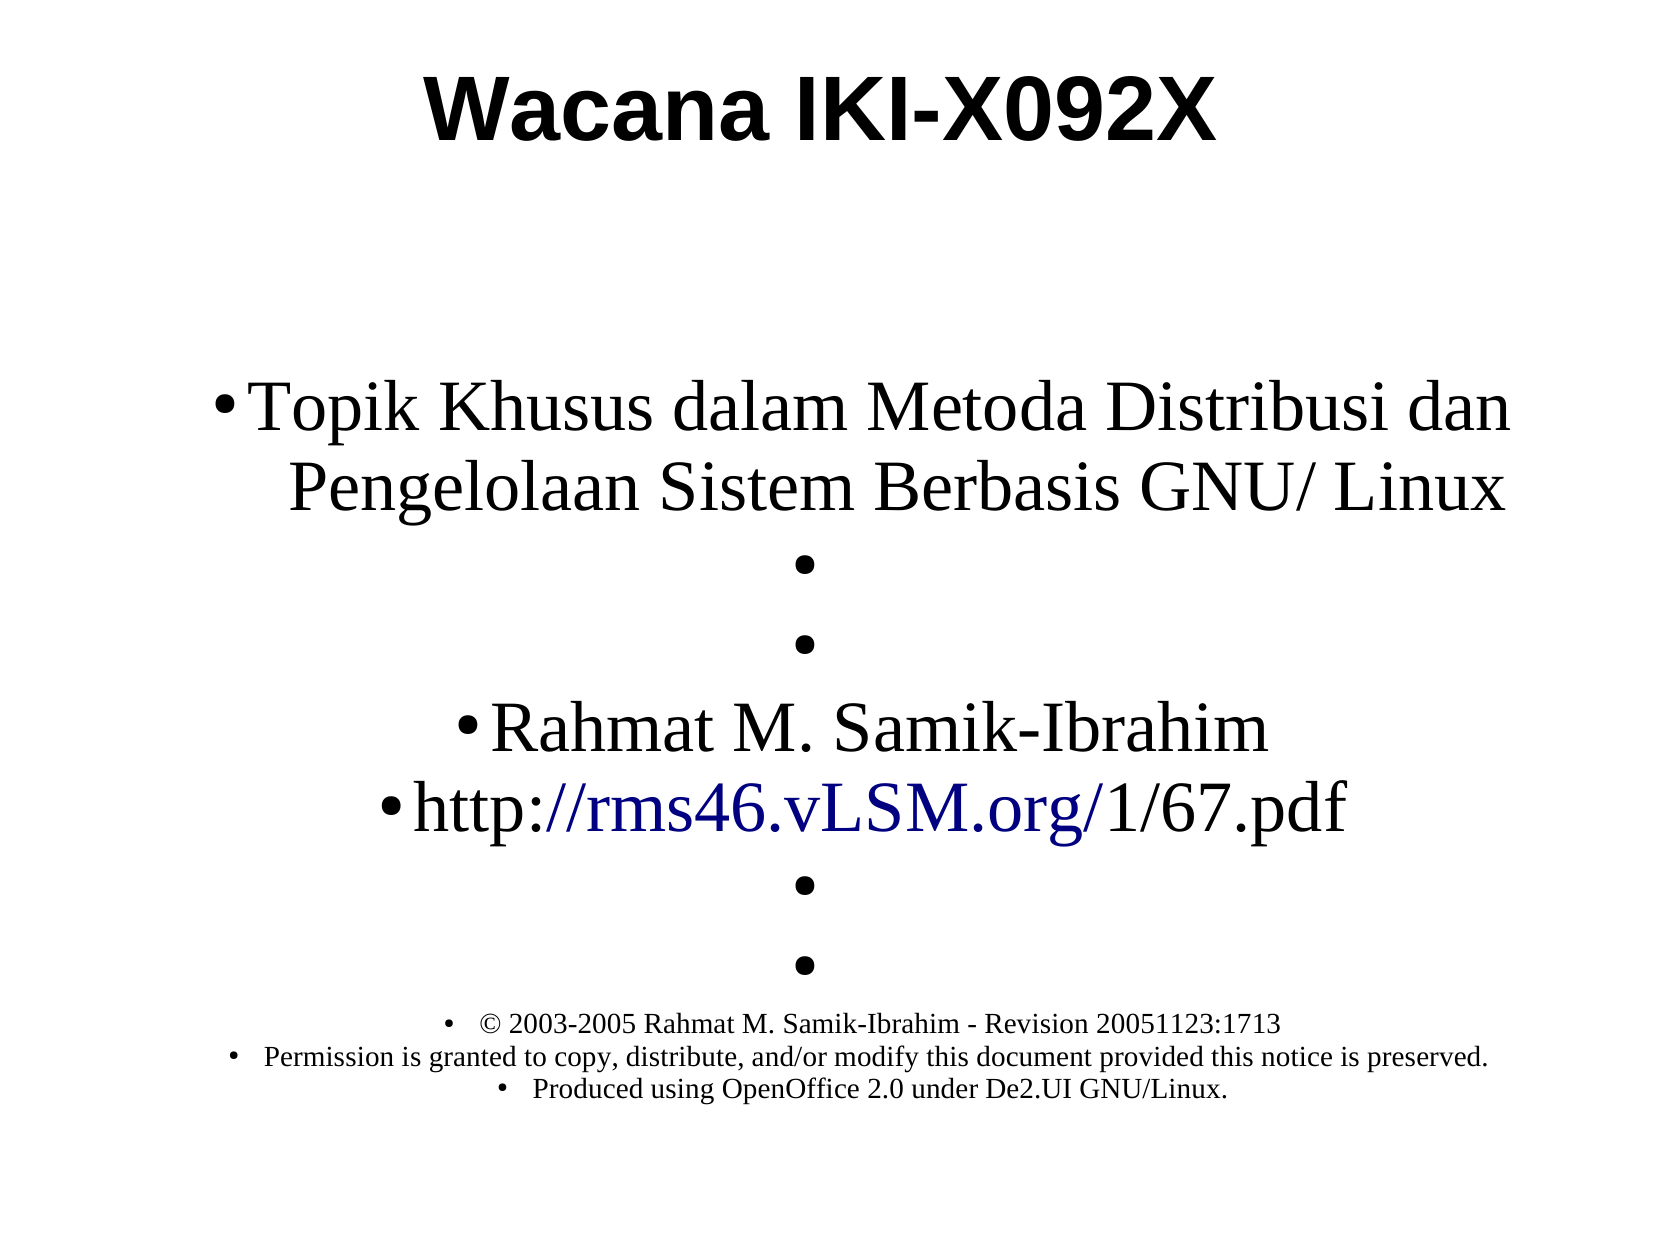

# Wacana IKI-X092X
Topik Khusus dalam Metoda Distribusi dan Pengelolaan Sistem Berbasis GNU/ Linux
Rahmat M. Samik-Ibrahim
http://rms46.vLSM.org/1/67.pdf
© 2003-2005 Rahmat M. Samik-Ibrahim - Revision 20051123:1713
Permission is granted to copy, distribute, and/or modify this document provided this notice is preserved.
Produced using OpenOffice 2.0 under De2.UI GNU/Linux.